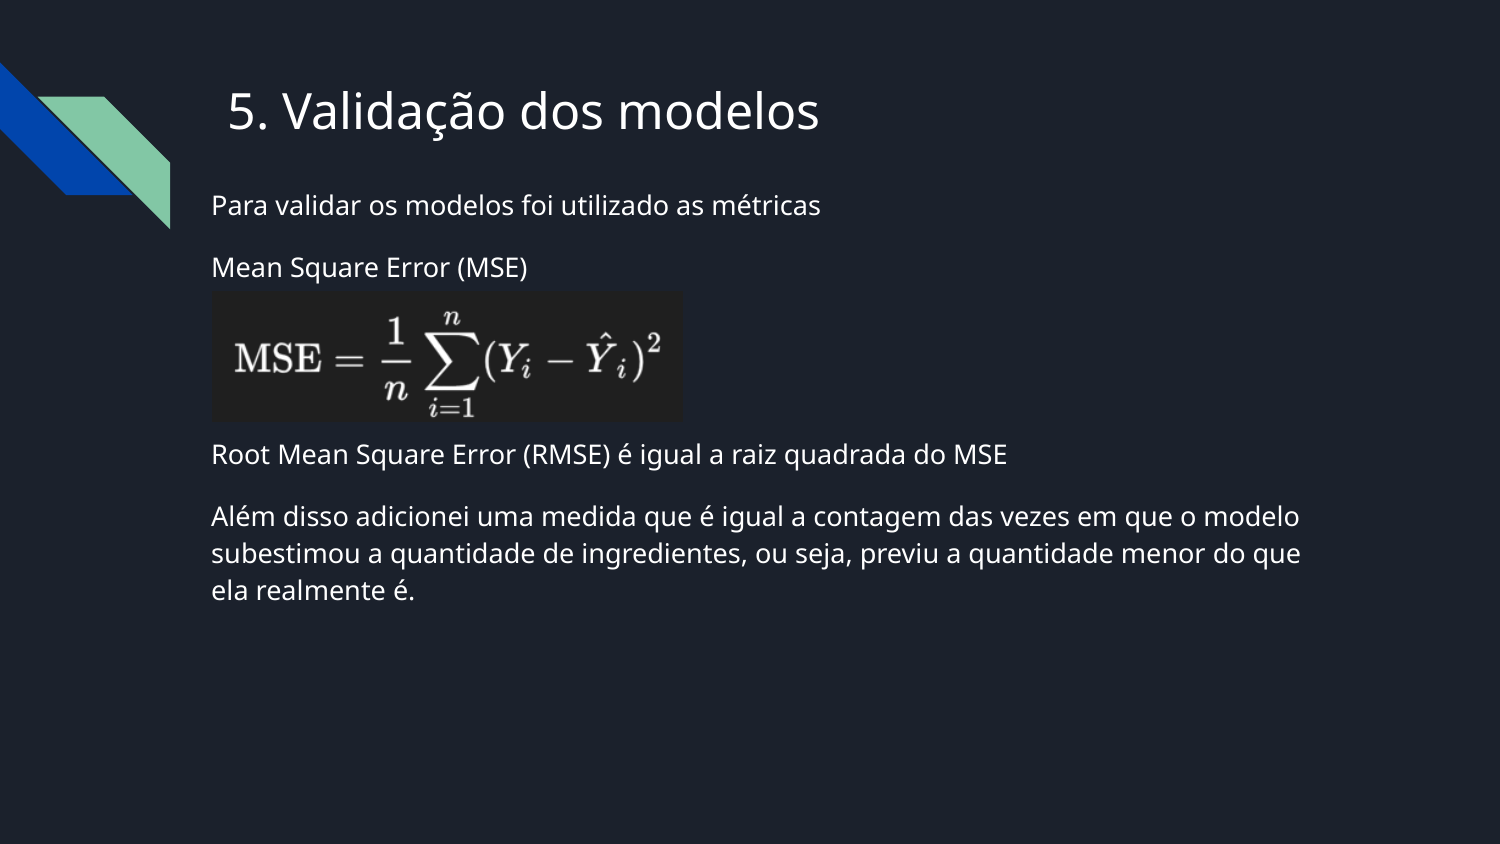

# 5. Validação dos modelos
Para validar os modelos foi utilizado as métricas
Mean Square Error (MSE)
Root Mean Square Error (RMSE) é igual a raiz quadrada do MSE
Além disso adicionei uma medida que é igual a contagem das vezes em que o modelo subestimou a quantidade de ingredientes, ou seja, previu a quantidade menor do que ela realmente é.